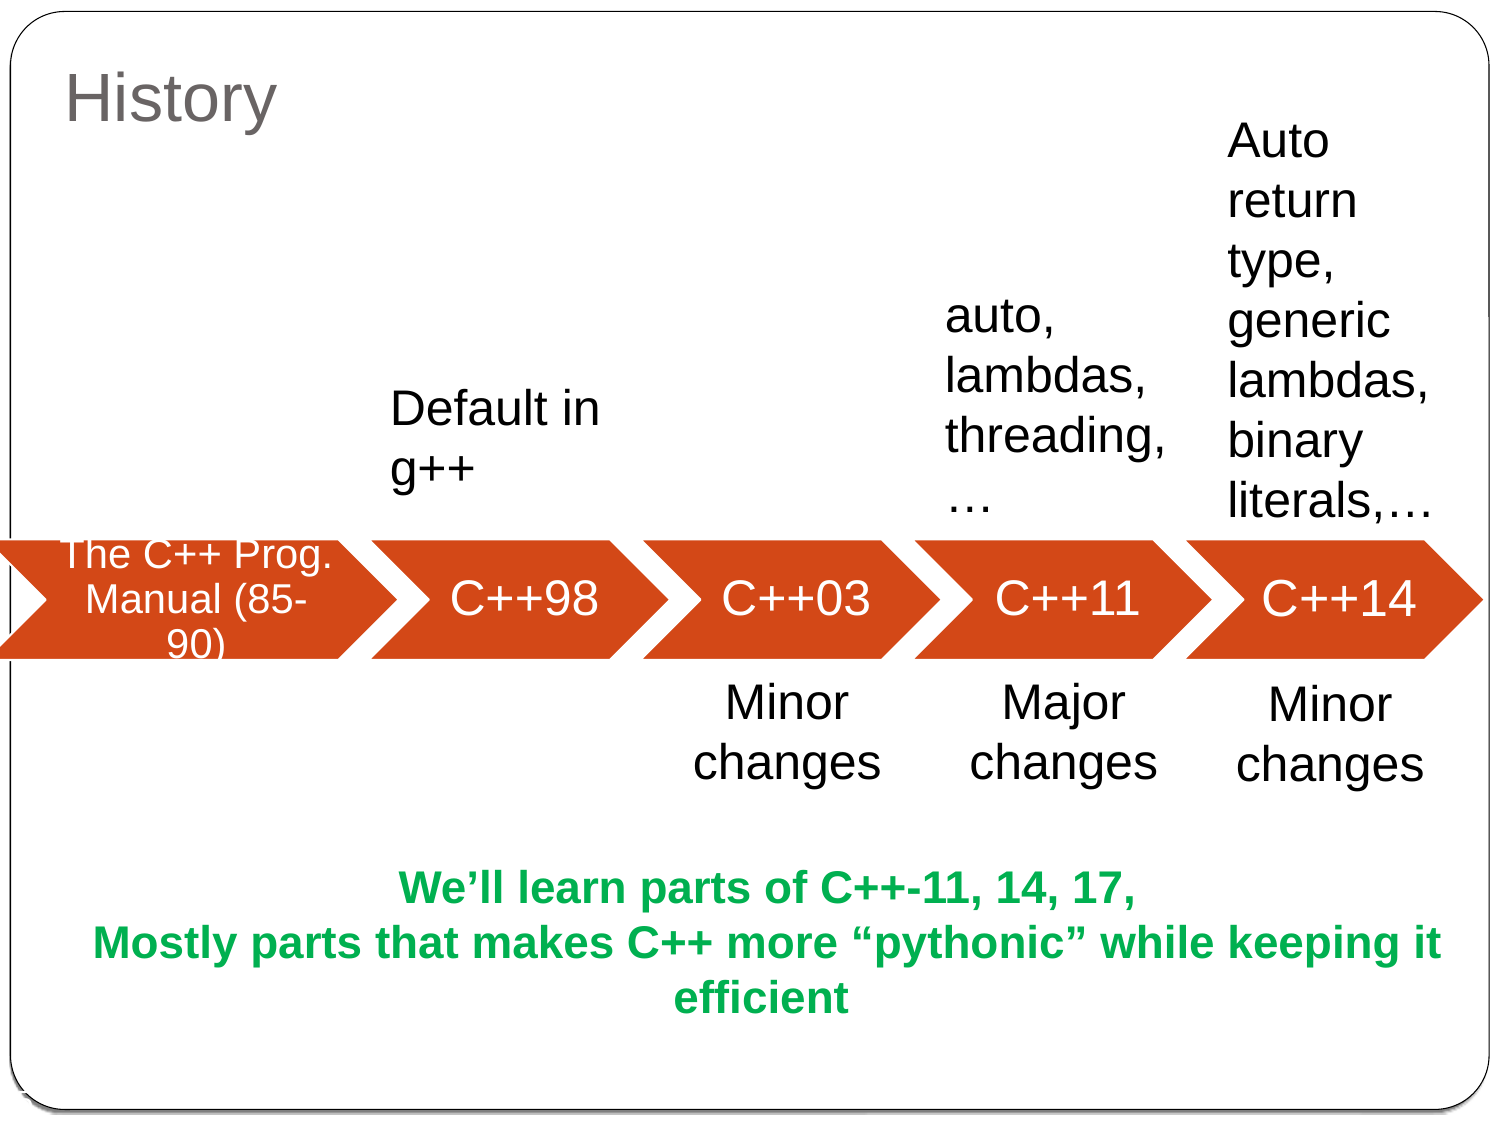

# History
Auto return type, generic lambdas, binary literals,…
auto, lambdas, threading,…
Default in g++
The C++ Prog. Manual (85-90)
C++98
C++03
C++11
C++14
Minor changes
Major changes
Minor changes
We’ll learn parts of C++-11, 14, 17,
Mostly parts that makes C++ more “pythonic” while keeping it efficient